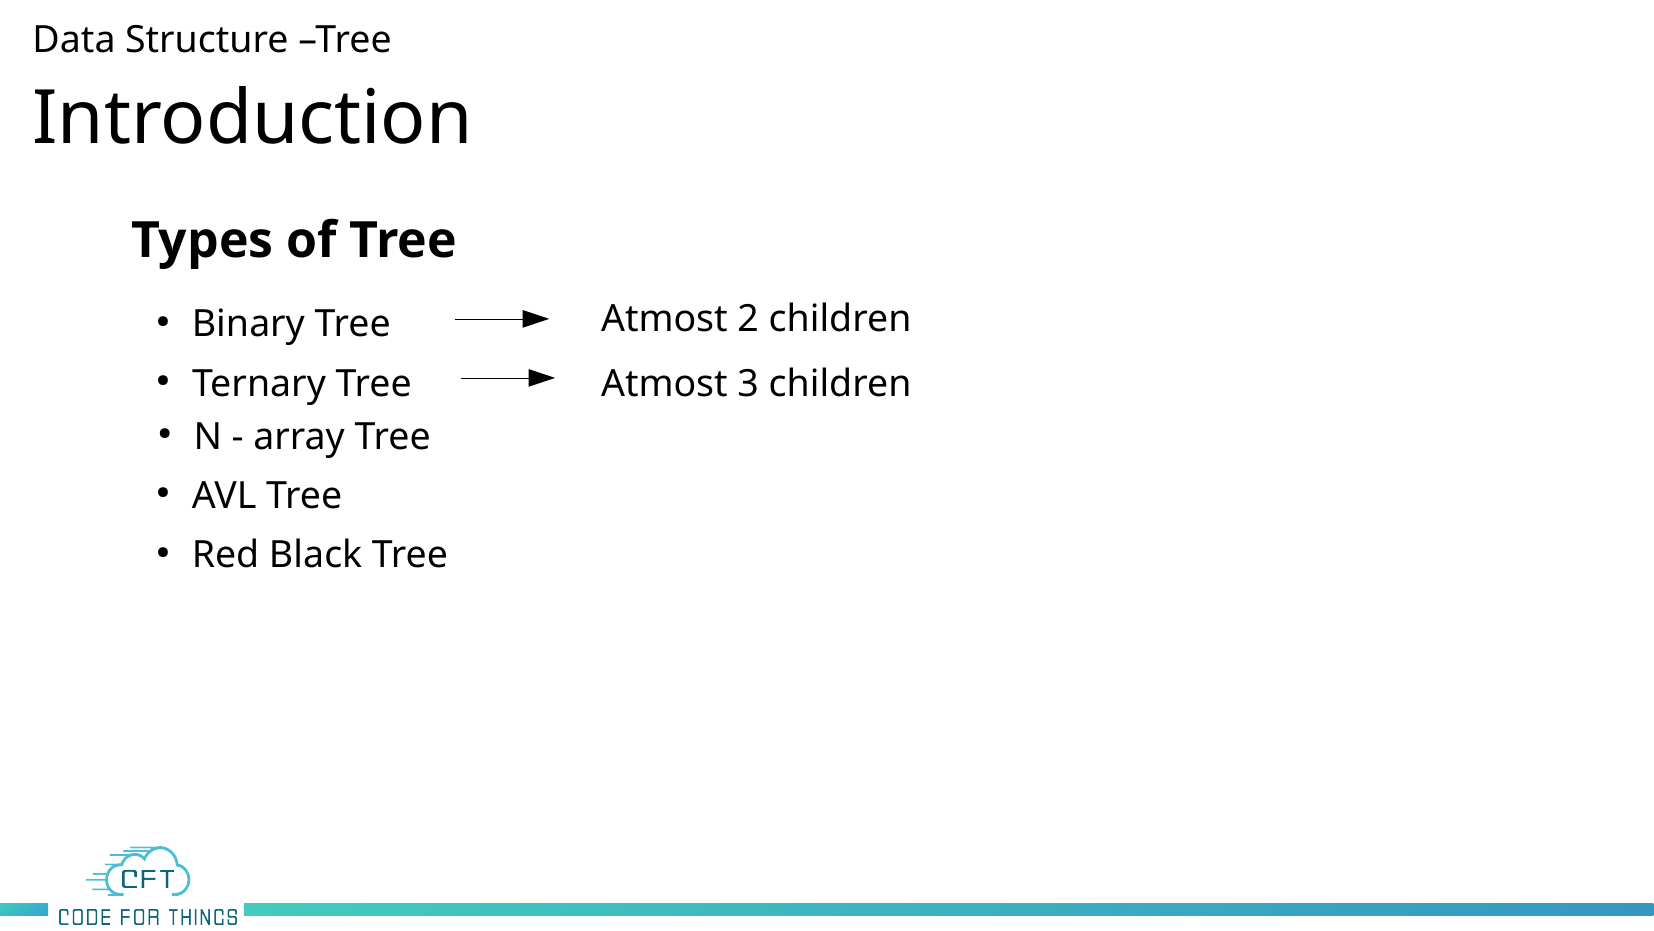

# Data Structure –Tree Introduction
Types of Tree
Atmost 2 children
Binary Tree
Ternary Tree
Atmost 3 children
N - array Tree
AVL Tree
Red Black Tree